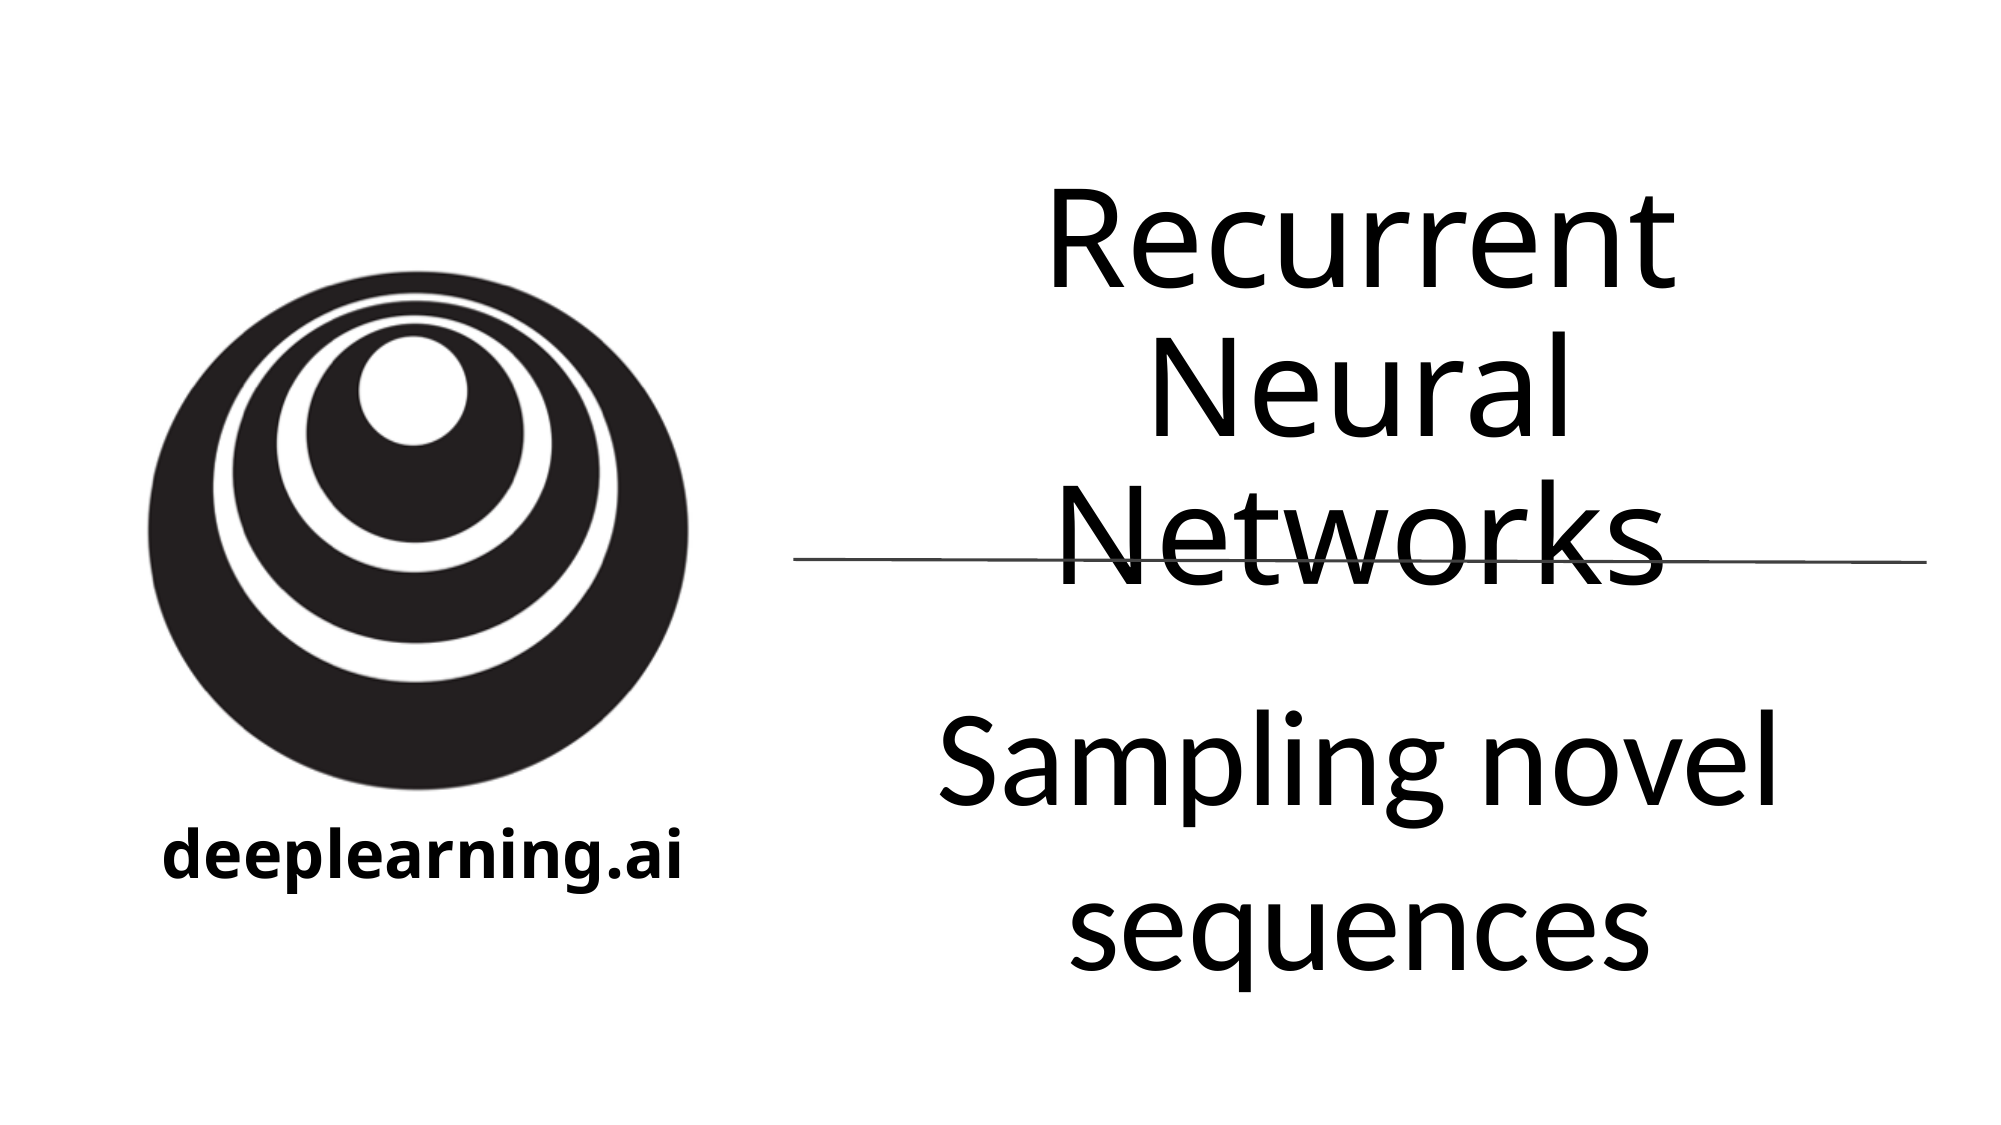

# Recurrent Neural Networks
deeplearning.ai
Sampling novel sequences